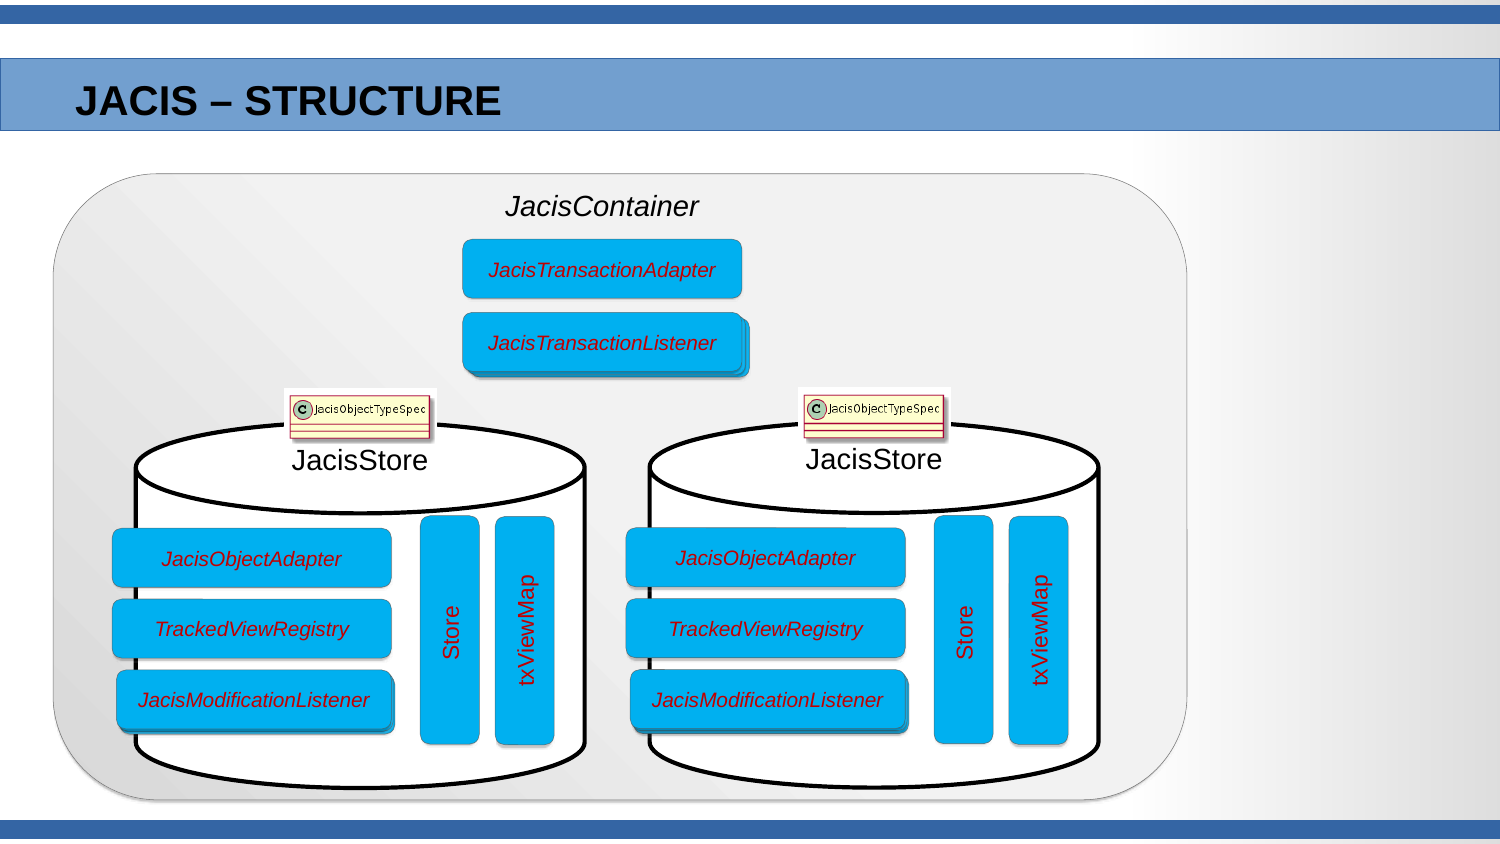

# JACIS – Structure
JacisContainer
JacisTransactionAdapter
JacisTransactionListener
JacisTransactionListener
JacisTransactionListener
JacisStore
JacisStore
JacisObjectAdapter
JacisObjectAdapter
TrackedViewRegistry
TrackedViewRegistry
Store
Store
txViewMap
txViewMap
JacisModificationListener
JacisModificationListener
JacisModificationListener
JacisModificationListener
JacisModificationListener
JacisModificationListener